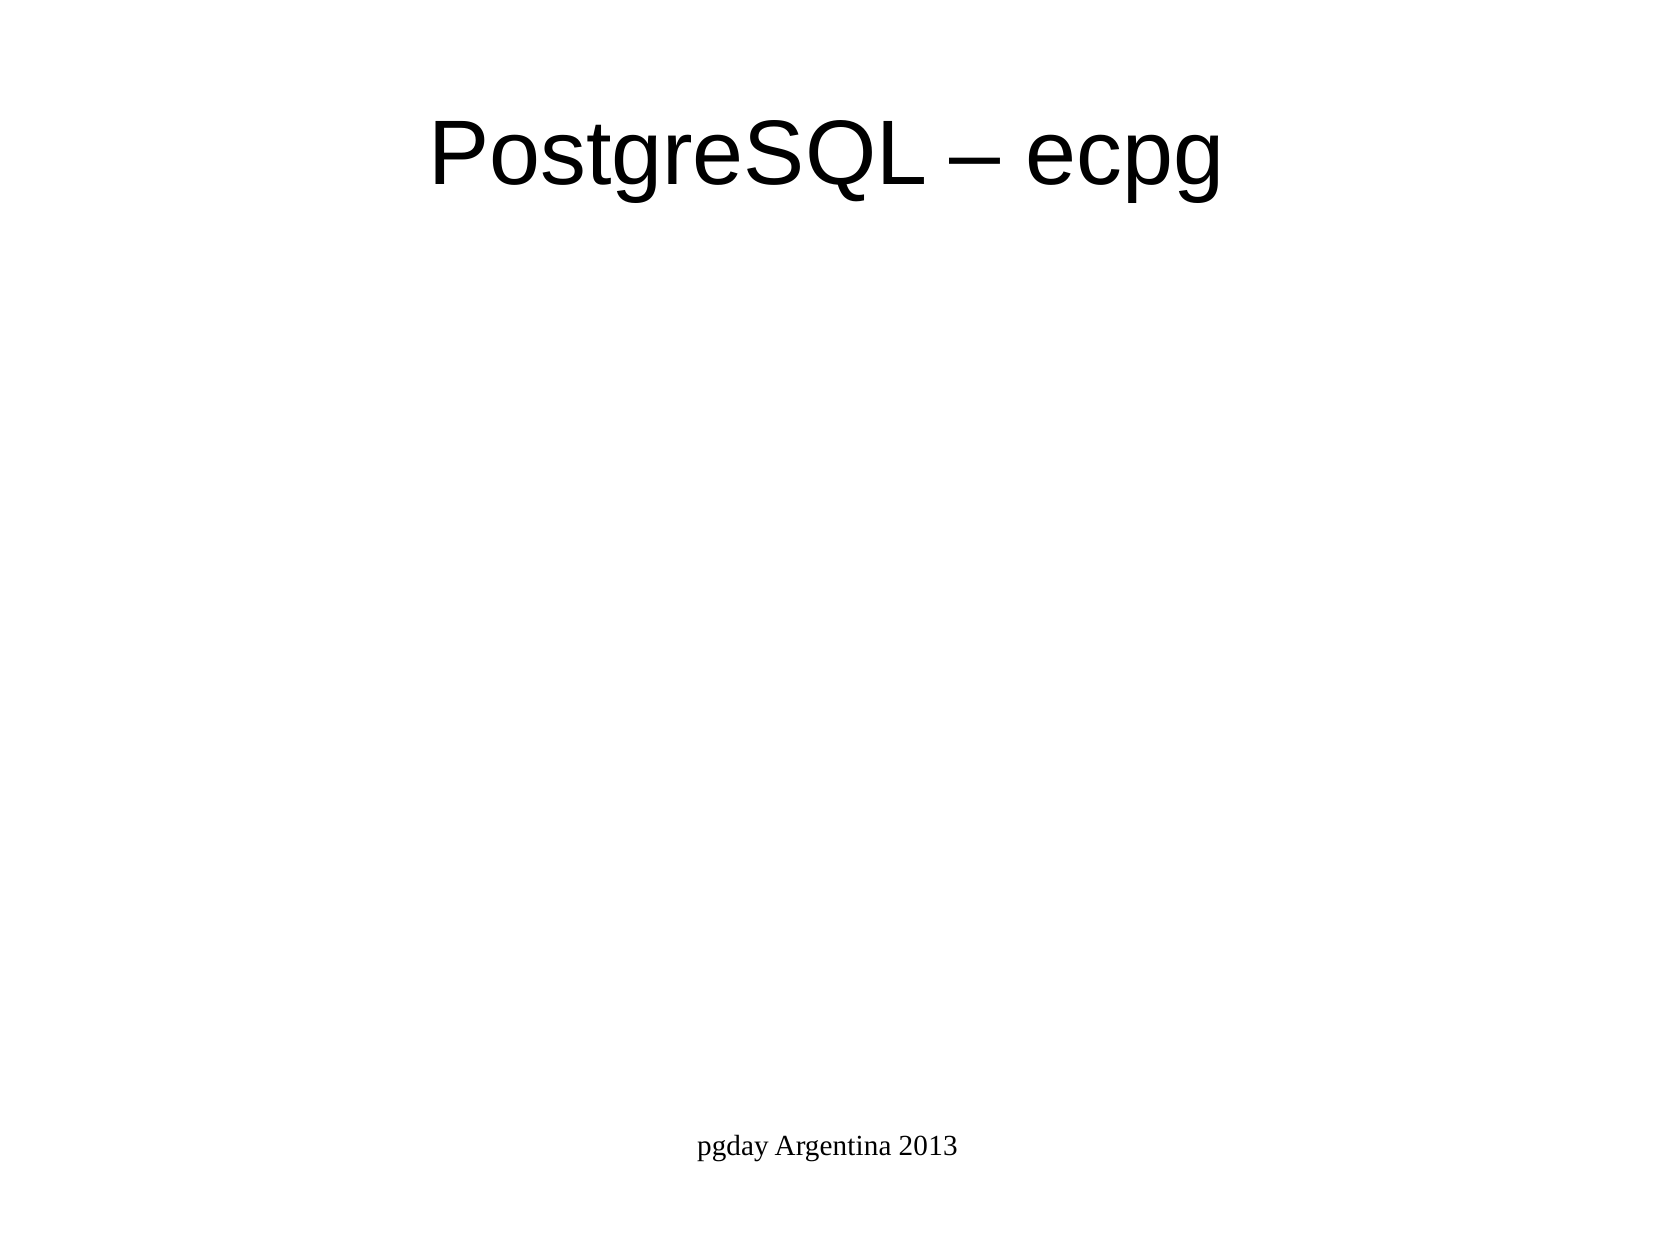

# PostgreSQL – ecpg
pgday Argentina 2013